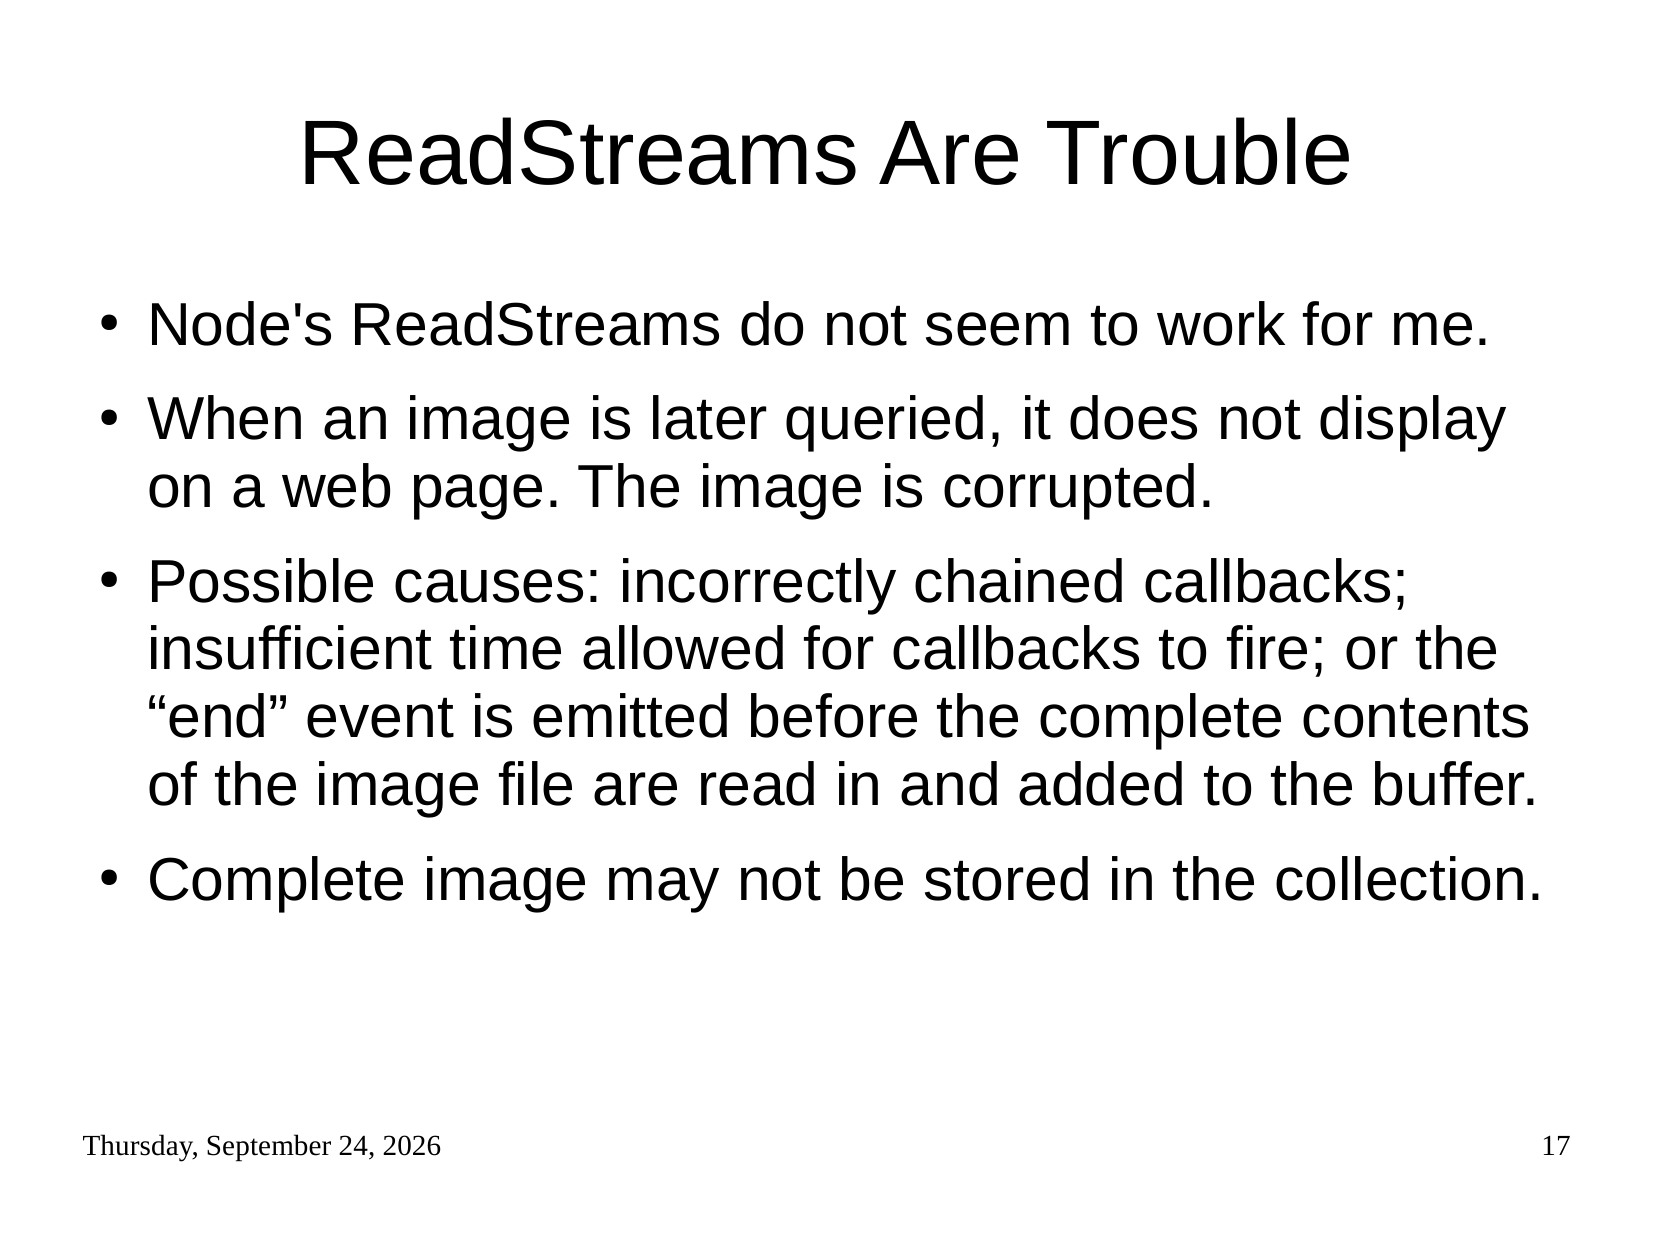

# ReadStreams Are Trouble
Node's ReadStreams do not seem to work for me.
When an image is later queried, it does not display on a web page. The image is corrupted.
Possible causes: incorrectly chained callbacks; insufficient time allowed for callbacks to fire; or the “end” event is emitted before the complete contents of the image file are read in and added to the buffer.
Complete image may not be stored in the collection.
17